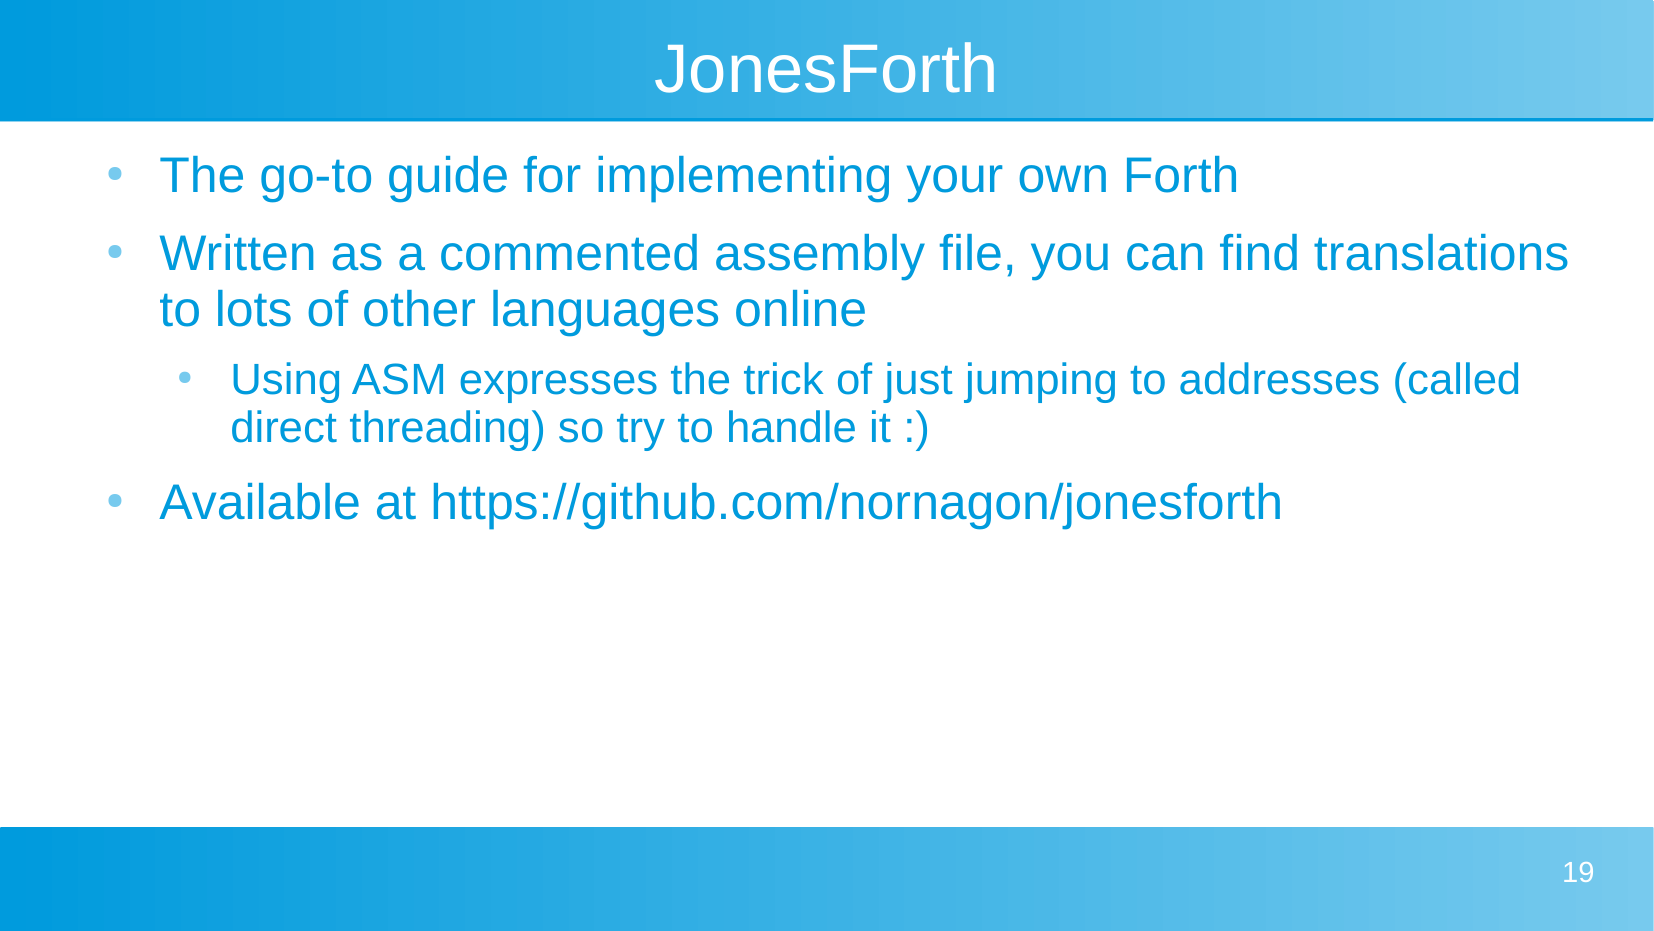

# JonesForth
The go-to guide for implementing your own Forth
Written as a commented assembly file, you can find translations to lots of other languages online
Using ASM expresses the trick of just jumping to addresses (called direct threading) so try to handle it :)
Available at https://github.com/nornagon/jonesforth
19